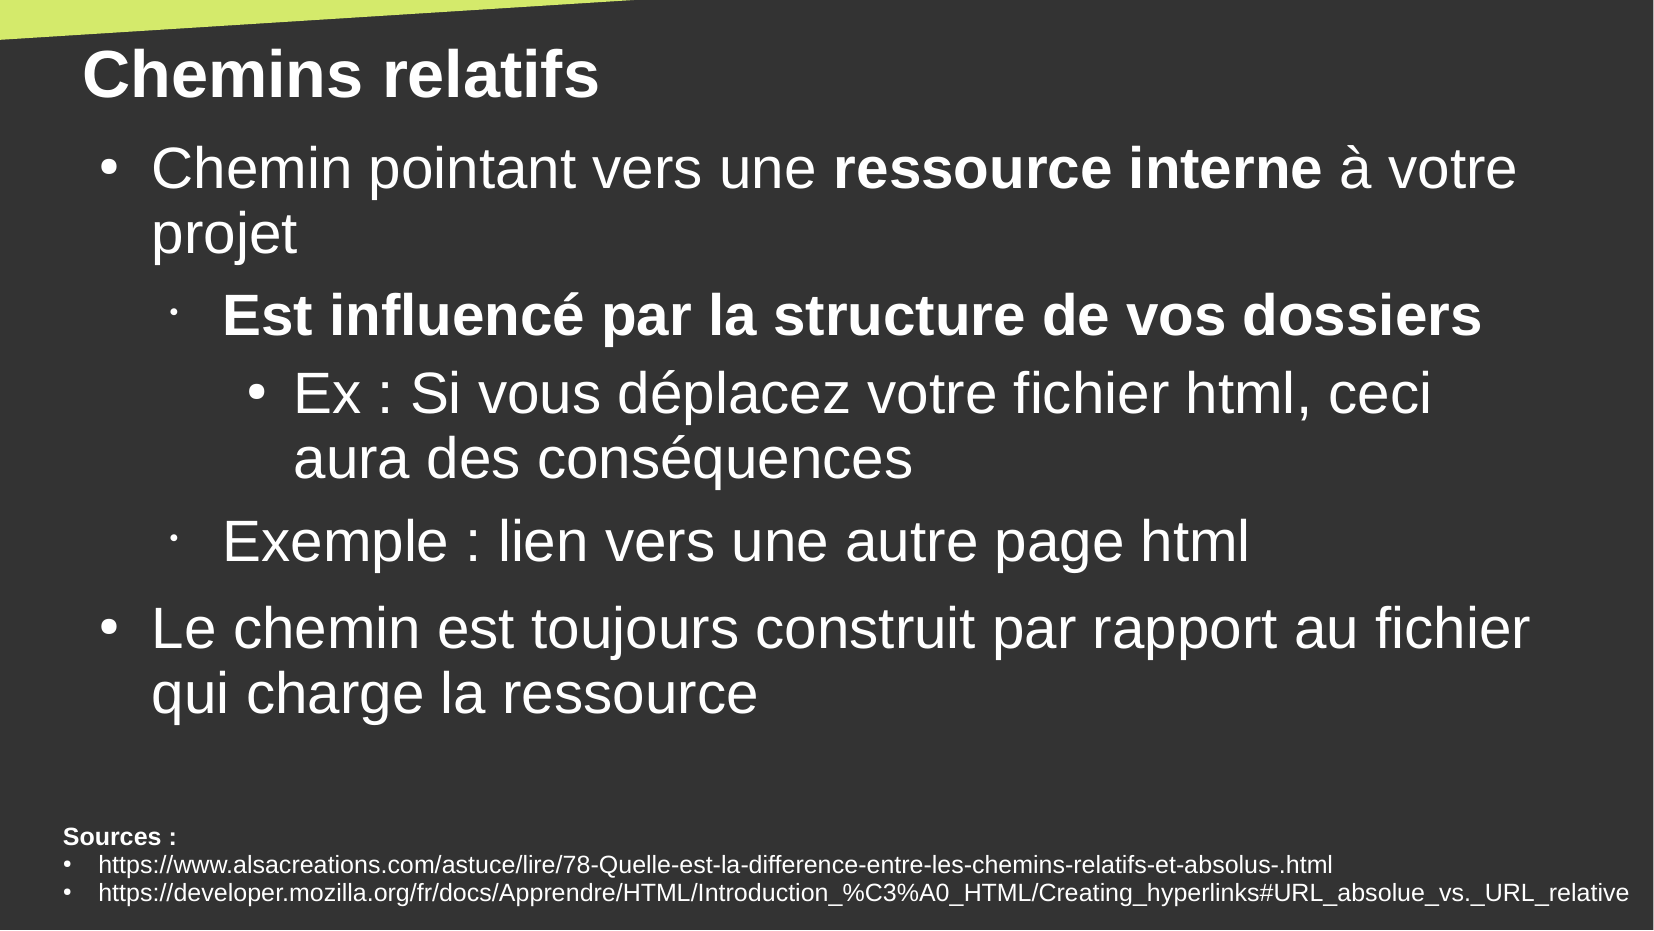

# Chemins relatifs
Chemin pointant vers une ressource interne à votre projet
Est influencé par la structure de vos dossiers
Ex : Si vous déplacez votre fichier html, ceci aura des conséquences
Exemple : lien vers une autre page html
Le chemin est toujours construit par rapport au fichier qui charge la ressource
Sources :
https://www.alsacreations.com/astuce/lire/78-Quelle-est-la-difference-entre-les-chemins-relatifs-et-absolus-.html
https://developer.mozilla.org/fr/docs/Apprendre/HTML/Introduction_%C3%A0_HTML/Creating_hyperlinks#URL_absolue_vs._URL_relative